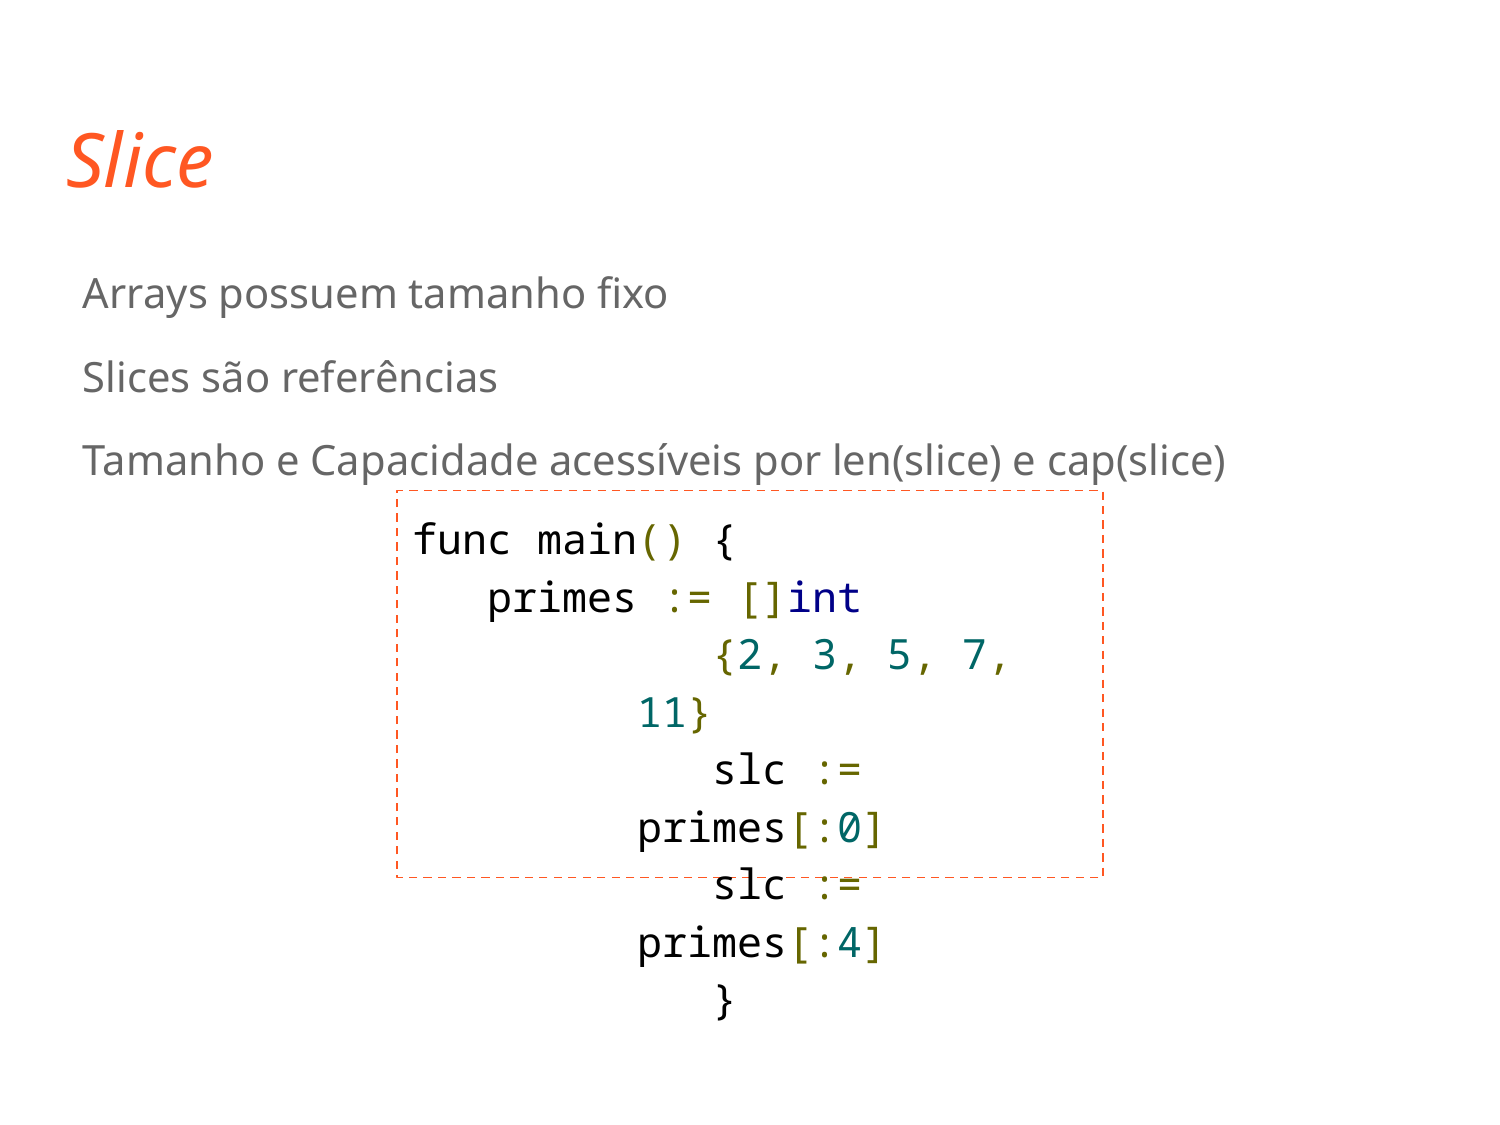

# Slice
Arrays possuem tamanho fixo
Slices são referências
Tamanho e Capacidade acessíveis por len(slice) e cap(slice)
func main() {
	primes := []int
 {2, 3, 5, 7, 11}
slc := primes[:0]
slc := primes[:4]
}